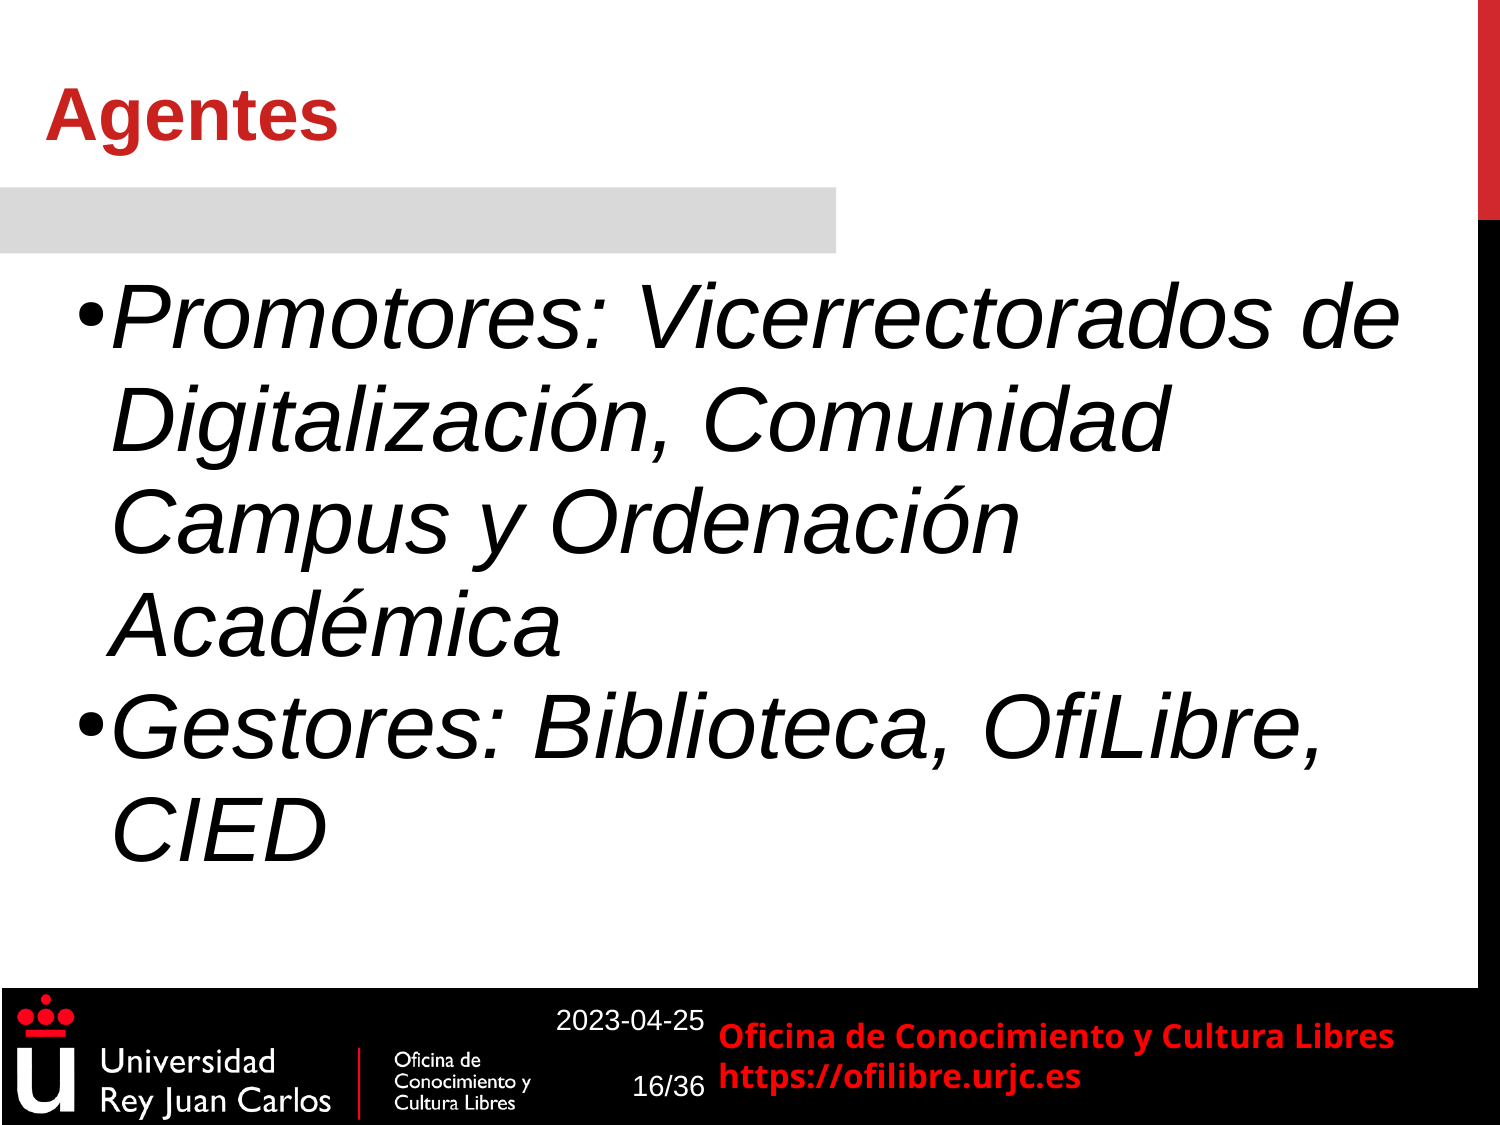

#
Agentes
Promotores: Vicerrectorados de Digitalización, Comunidad Campus y Ordenación Académica
Gestores: Biblioteca, OfiLibre, CIED